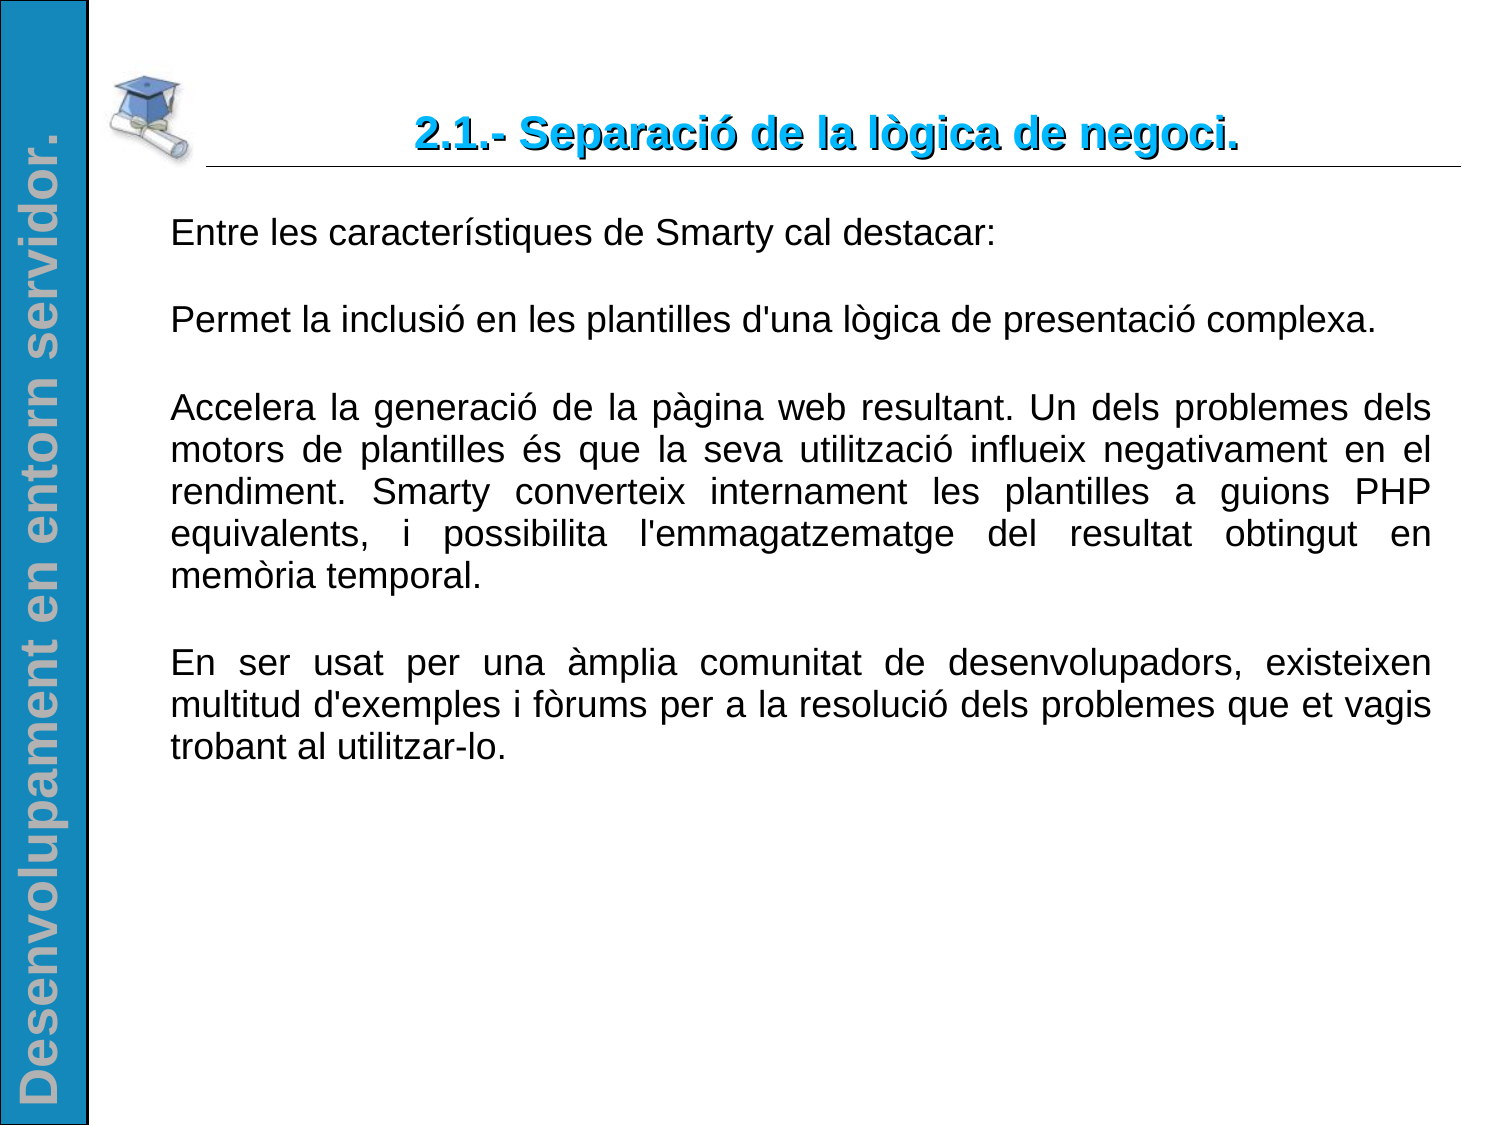

# 2.1.- Separació de la lògica de negoci.
Entre les característiques de Smarty cal destacar:
Permet la inclusió en les plantilles d'una lògica de presentació complexa.
Accelera la generació de la pàgina web resultant. Un dels problemes dels motors de plantilles és que la seva utilització influeix negativament en el rendiment. Smarty converteix internament les plantilles a guions PHP equivalents, i possibilita l'emmagatzematge del resultat obtingut en memòria temporal.
En ser usat per una àmplia comunitat de desenvolupadors, existeixen multitud d'exemples i fòrums per a la resolució dels problemes que et vagis trobant al utilitzar-lo.